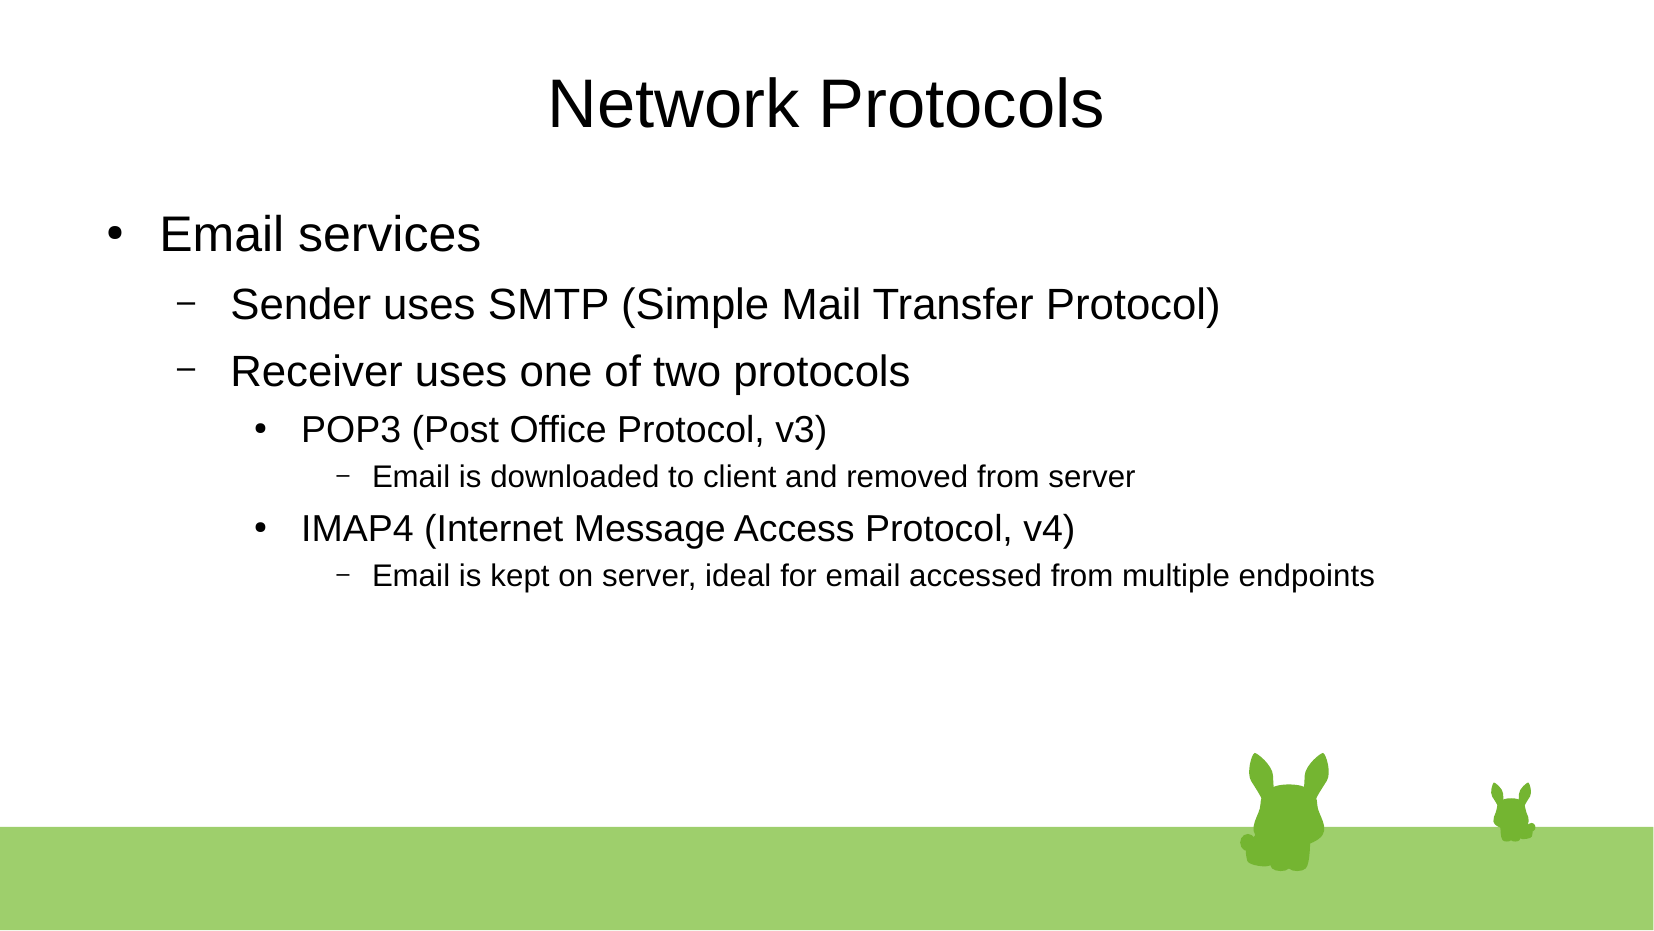

# Network Protocols
Email services
Sender uses SMTP (Simple Mail Transfer Protocol)
Receiver uses one of two protocols
POP3 (Post Office Protocol, v3)
Email is downloaded to client and removed from server
IMAP4 (Internet Message Access Protocol, v4)
Email is kept on server, ideal for email accessed from multiple endpoints